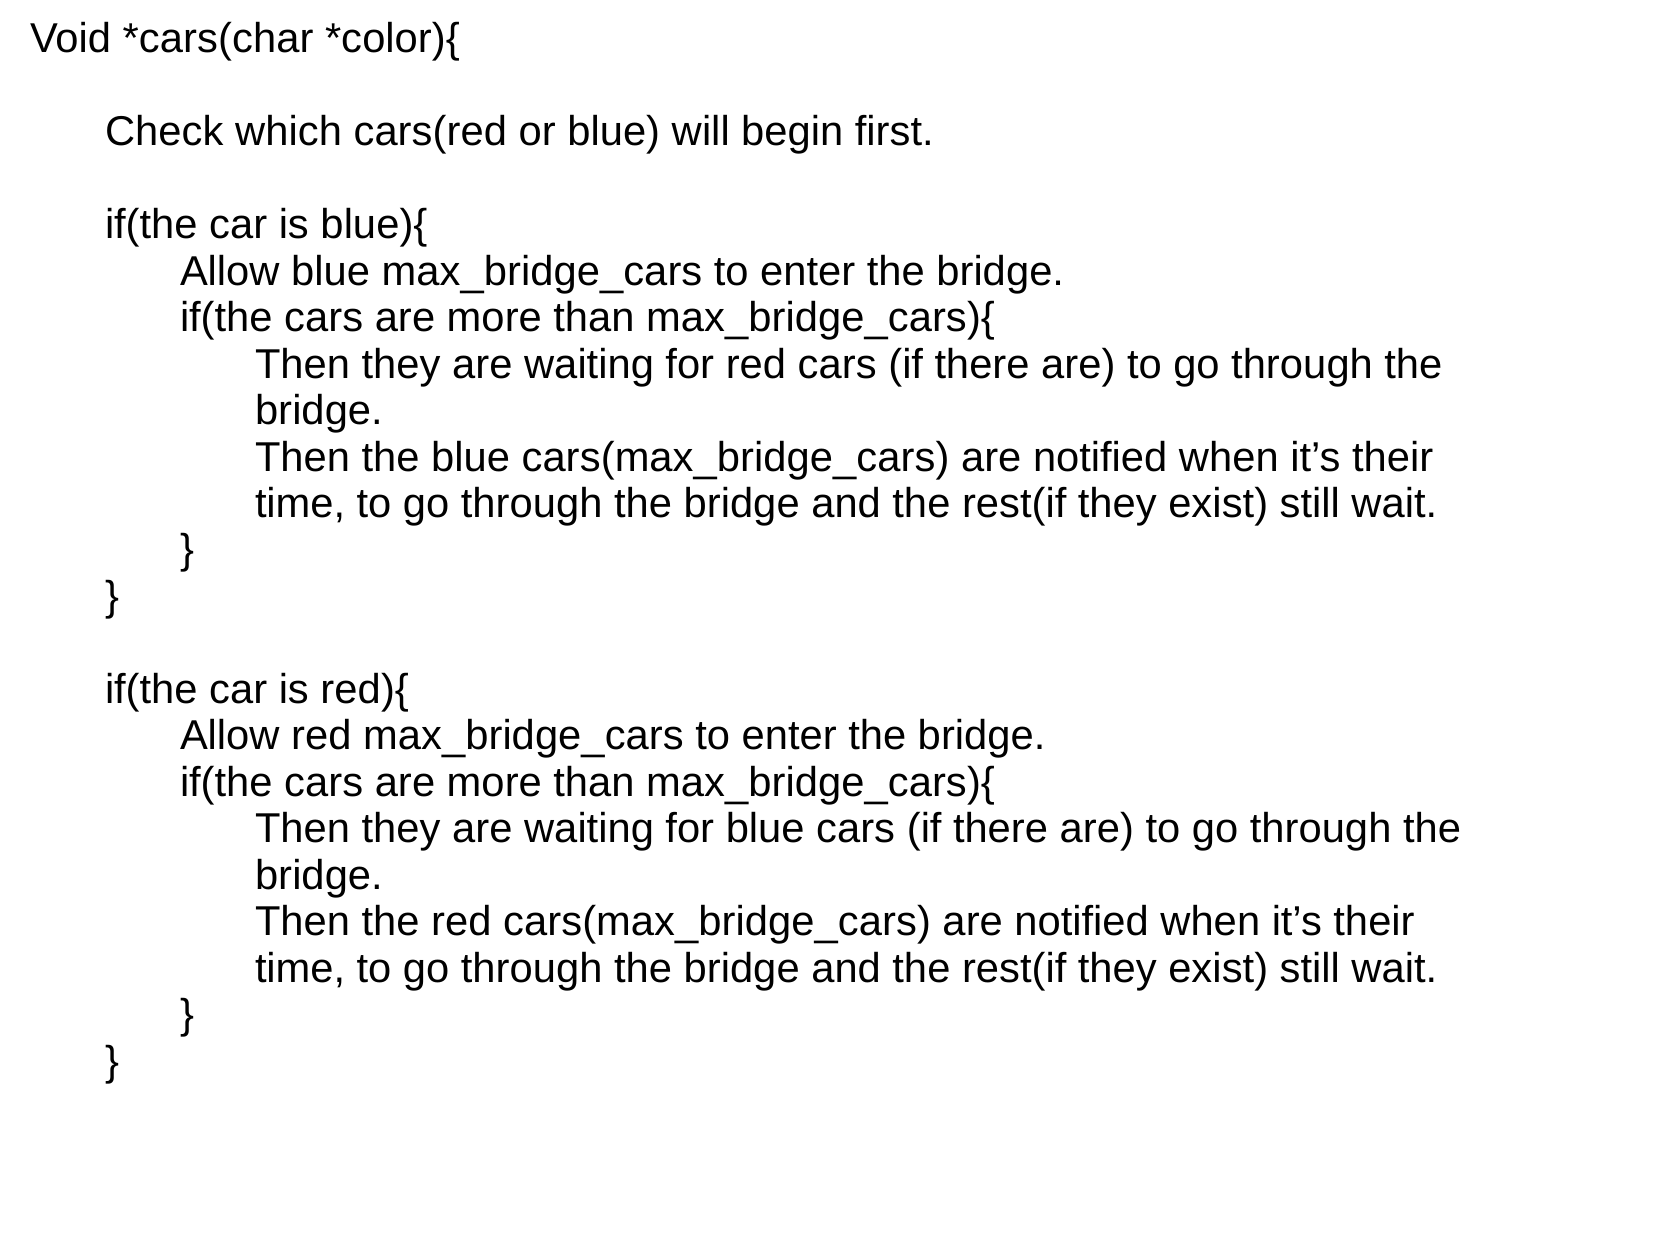

# Void *cars(char *color){
	Check which cars(red or blue) will begin first.
	if(the car is blue){
		Allow blue max_bridge_cars to enter the bridge.
		if(the cars are more than max_bridge_cars){
			Then they are waiting for red cars (if there are) to go through the 				bridge.
			Then the blue cars(max_bridge_cars) are notified when it’s their 				time, to go through the bridge and the rest(if they exist) still wait.
		}
	}
	if(the car is red){
		Allow red max_bridge_cars to enter the bridge.
		if(the cars are more than max_bridge_cars){
			Then they are waiting for blue cars (if there are) to go through the 			bridge.
			Then the red cars(max_bridge_cars) are notified when it’s their 				time, to go through the bridge and the rest(if they exist) still wait.
		}
	}